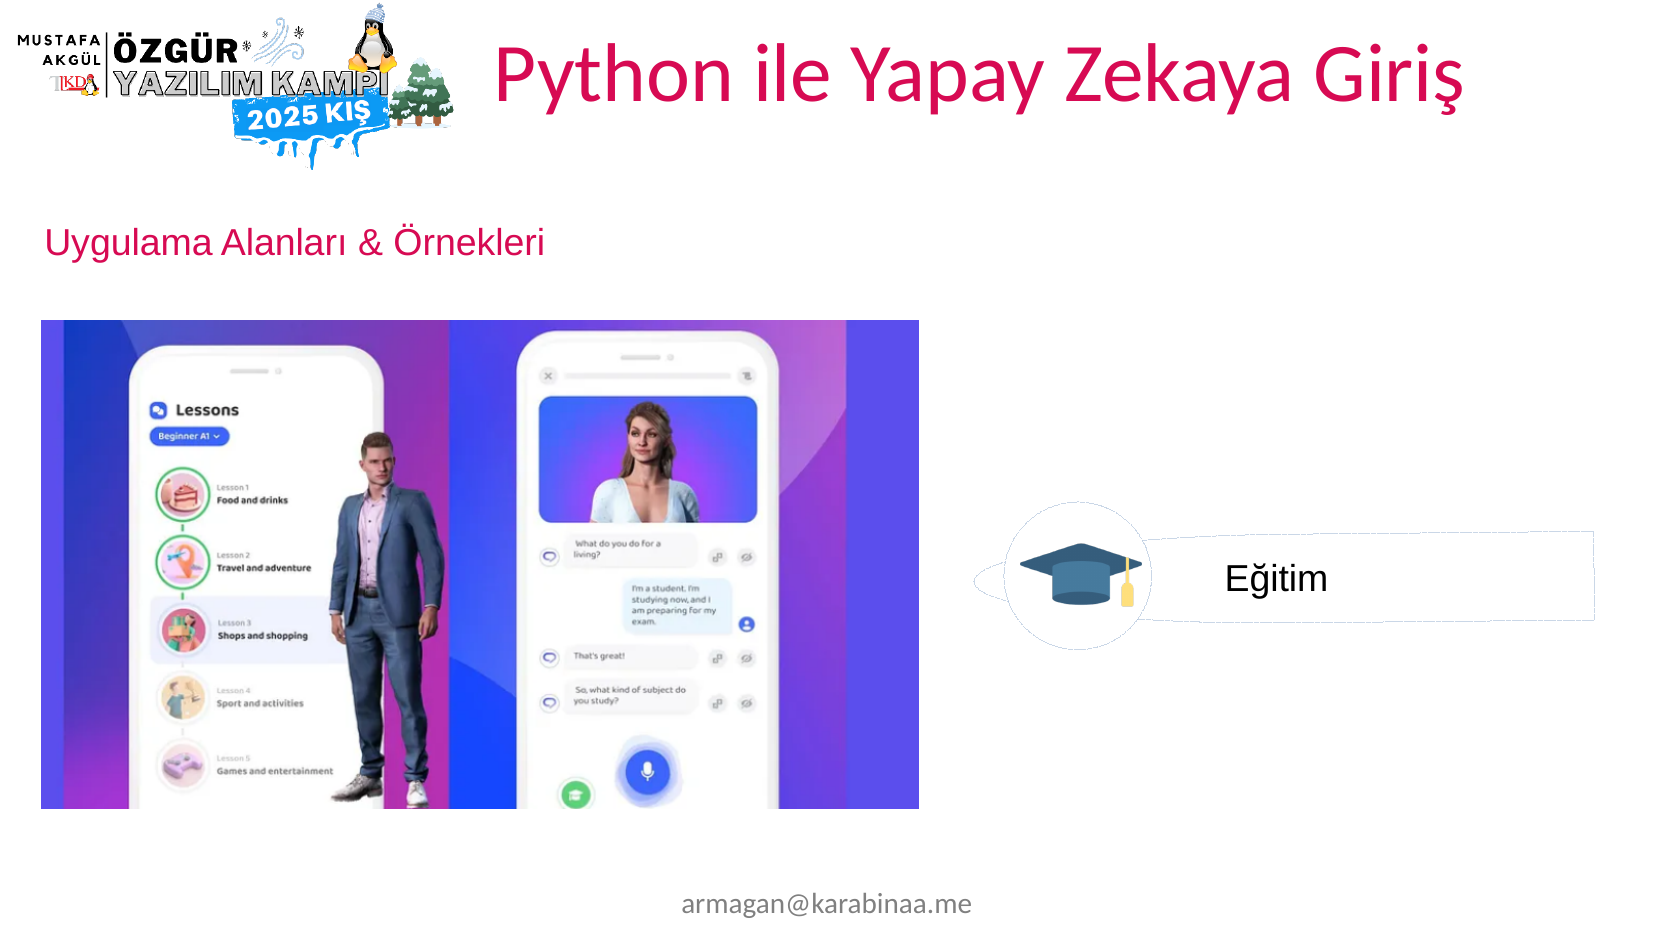

Python ile Yapay Zekaya Giriş
Uygulama Alanları & Örnekleri
Eğitim
armagan@karabinaa.me